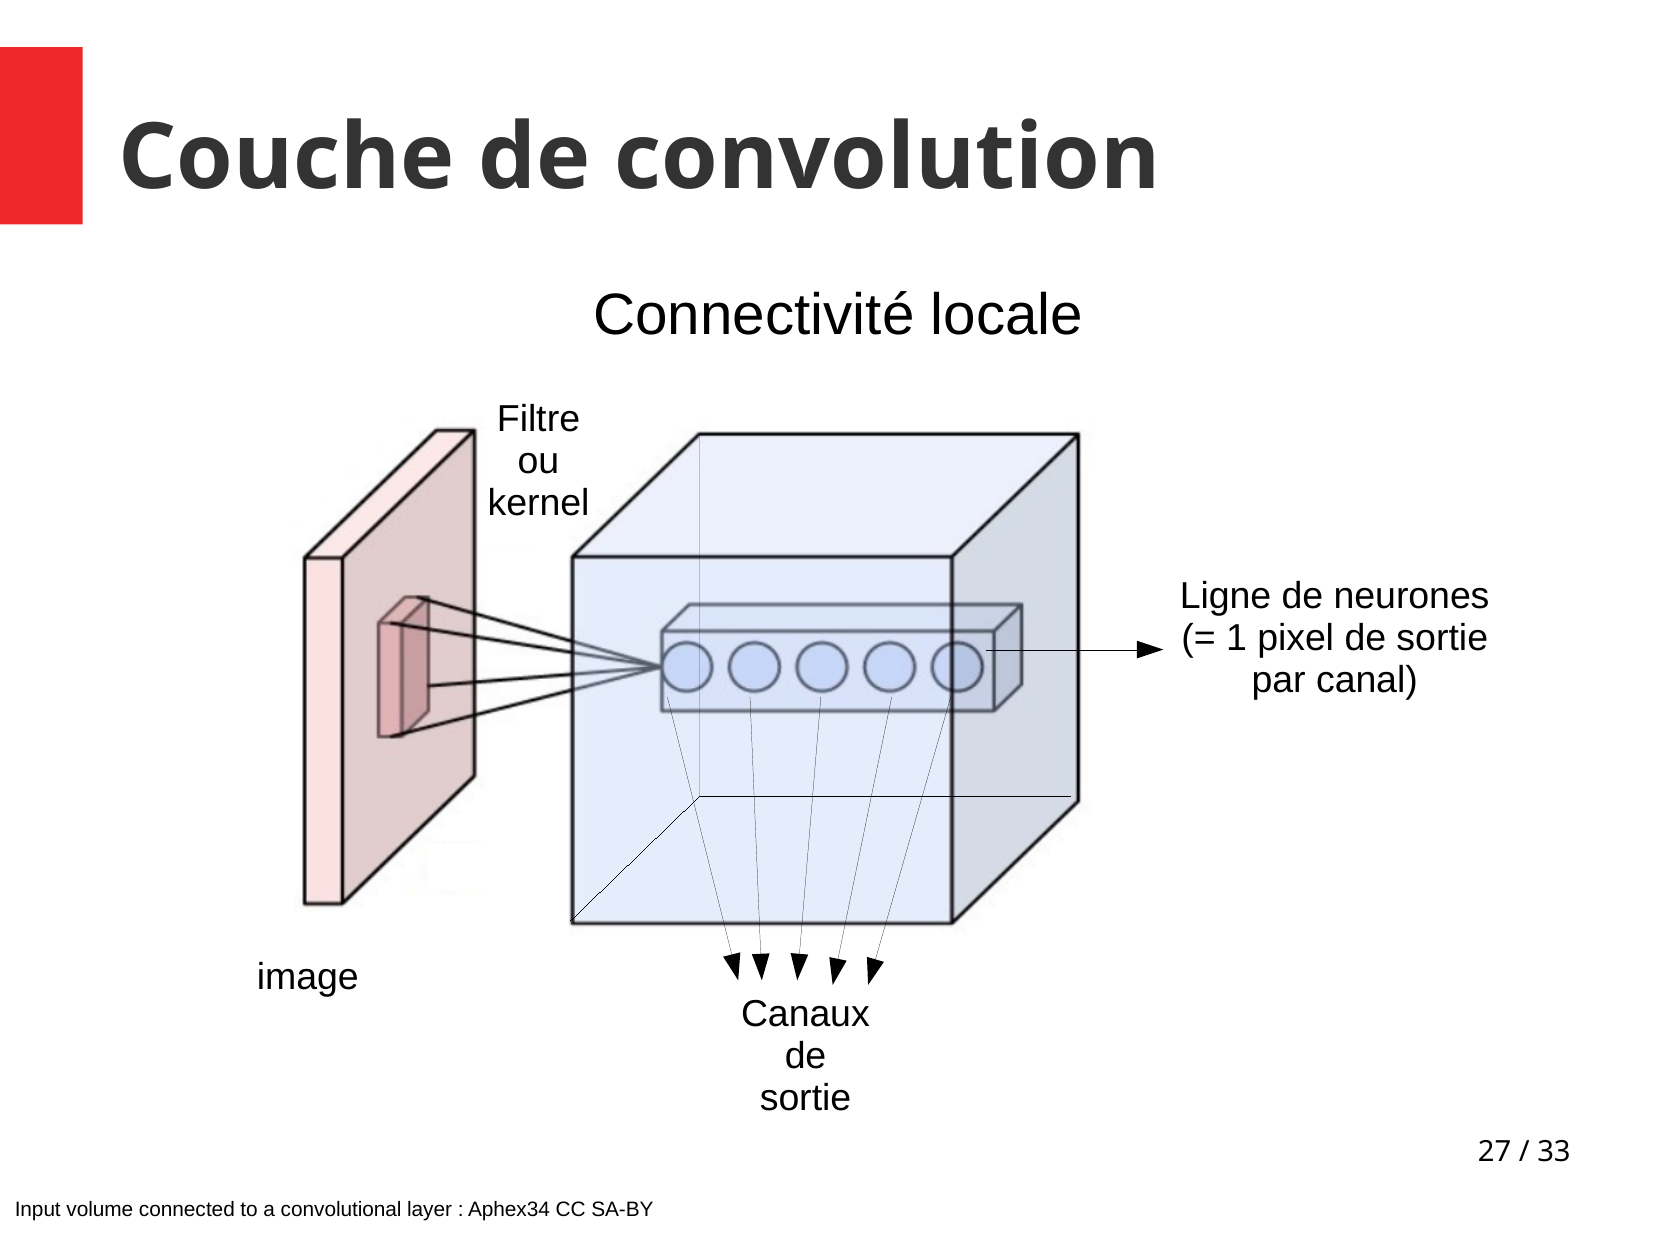

# Couche de convolution
Connectivité locale
Filtre
ou
kernel
Ligne de neurones
(= 1 pixel de sortie par canal)
image
Canaux de sortie
27
Input volume connected to a convolutional layer : Aphex34 CC SA-BY